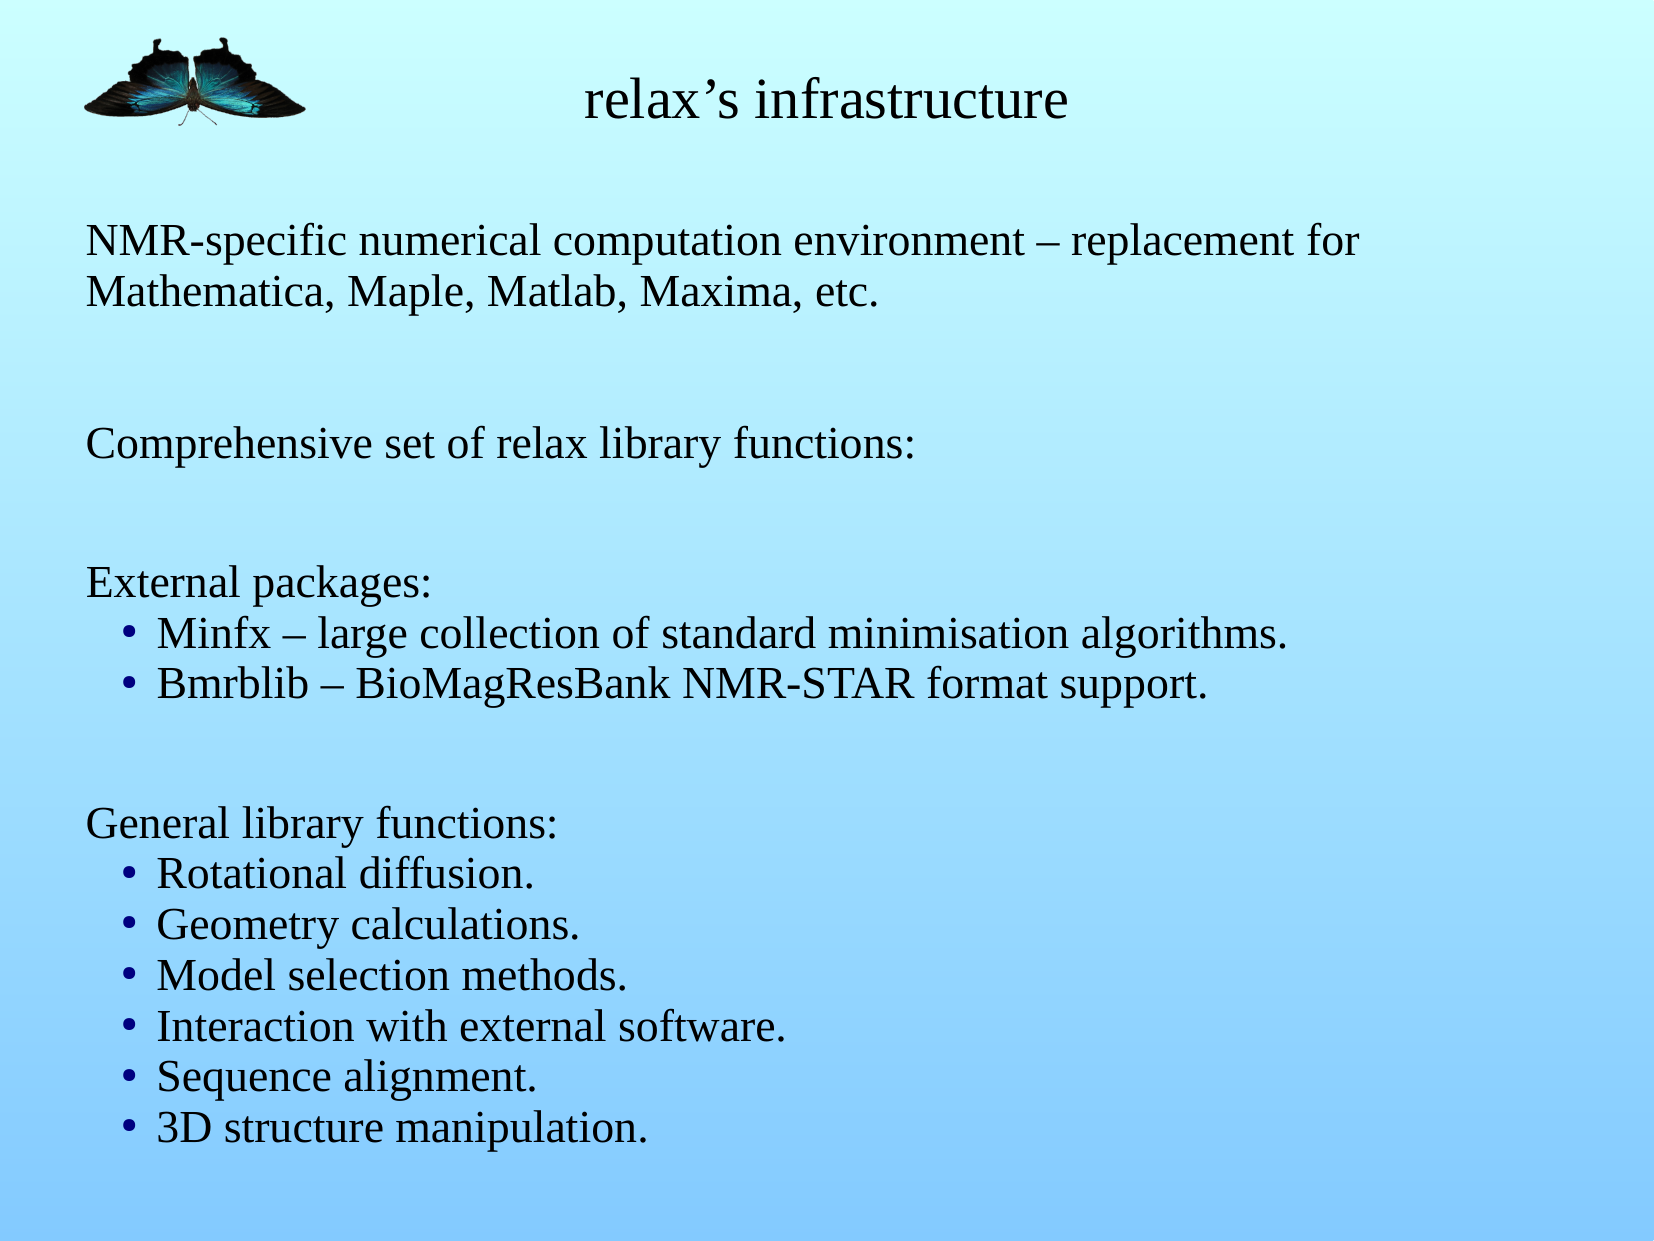

# relax’s infrastructure
NMR-specific numerical computation environment – replacement for Mathematica, Maple, Matlab, Maxima, etc.
Comprehensive set of relax library functions:
External packages:
Minfx – large collection of standard minimisation algorithms.
Bmrblib – BioMagResBank NMR-STAR format support.
General library functions:
Rotational diffusion.
Geometry calculations.
Model selection methods.
Interaction with external software.
Sequence alignment.
3D structure manipulation.